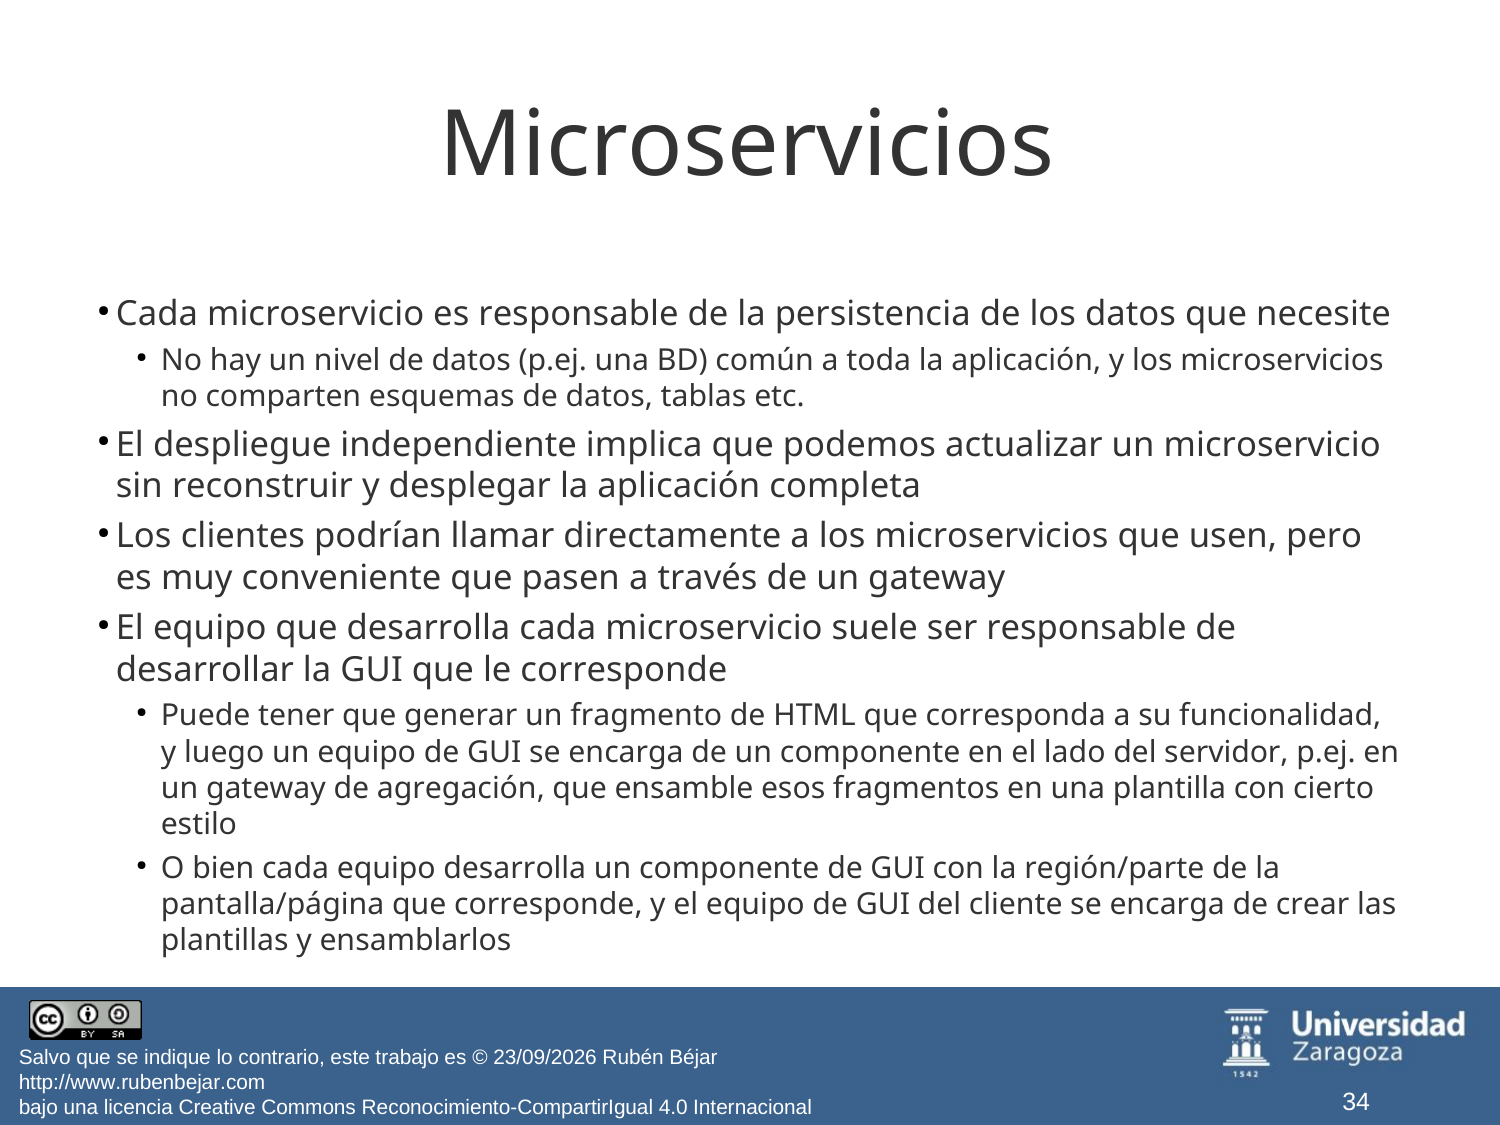

# Microservicios
Cada microservicio es responsable de la persistencia de los datos que necesite
No hay un nivel de datos (p.ej. una BD) común a toda la aplicación, y los microservicios no comparten esquemas de datos, tablas etc.
El despliegue independiente implica que podemos actualizar un microservicio sin reconstruir y desplegar la aplicación completa
Los clientes podrían llamar directamente a los microservicios que usen, pero es muy conveniente que pasen a través de un gateway
El equipo que desarrolla cada microservicio suele ser responsable de desarrollar la GUI que le corresponde
Puede tener que generar un fragmento de HTML que corresponda a su funcionalidad, y luego un equipo de GUI se encarga de un componente en el lado del servidor, p.ej. en un gateway de agregación, que ensamble esos fragmentos en una plantilla con cierto estilo
O bien cada equipo desarrolla un componente de GUI con la región/parte de la pantalla/página que corresponde, y el equipo de GUI del cliente se encarga de crear las plantillas y ensamblarlos